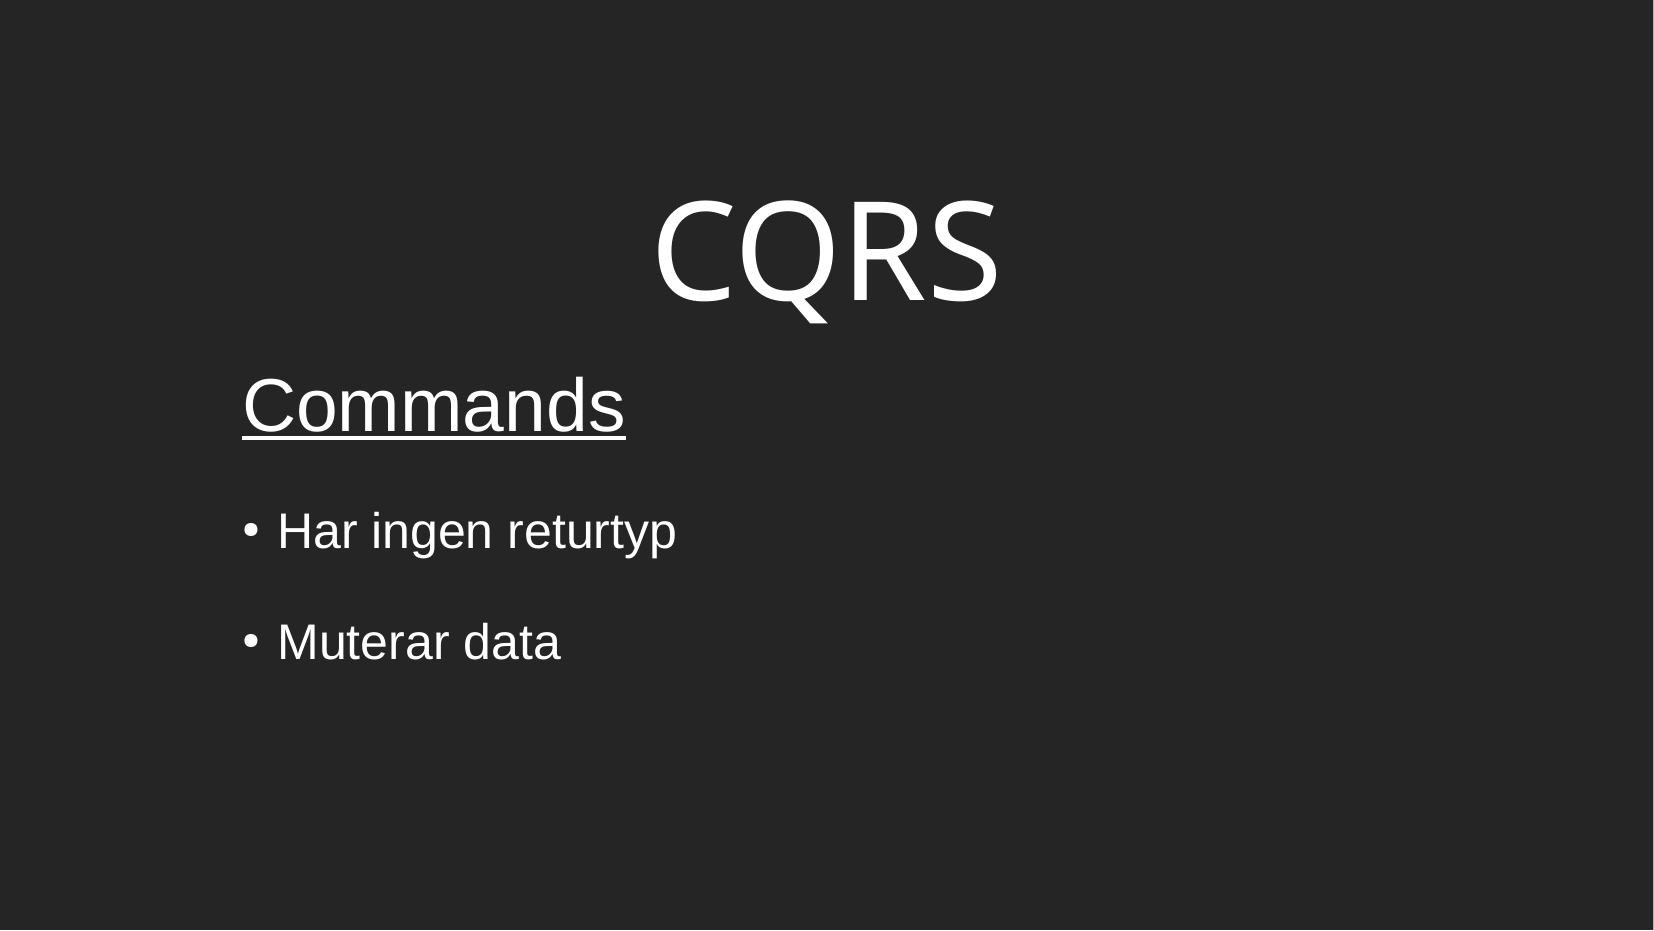

# CQRS
Commands
Har ingen returtyp
Muterar data